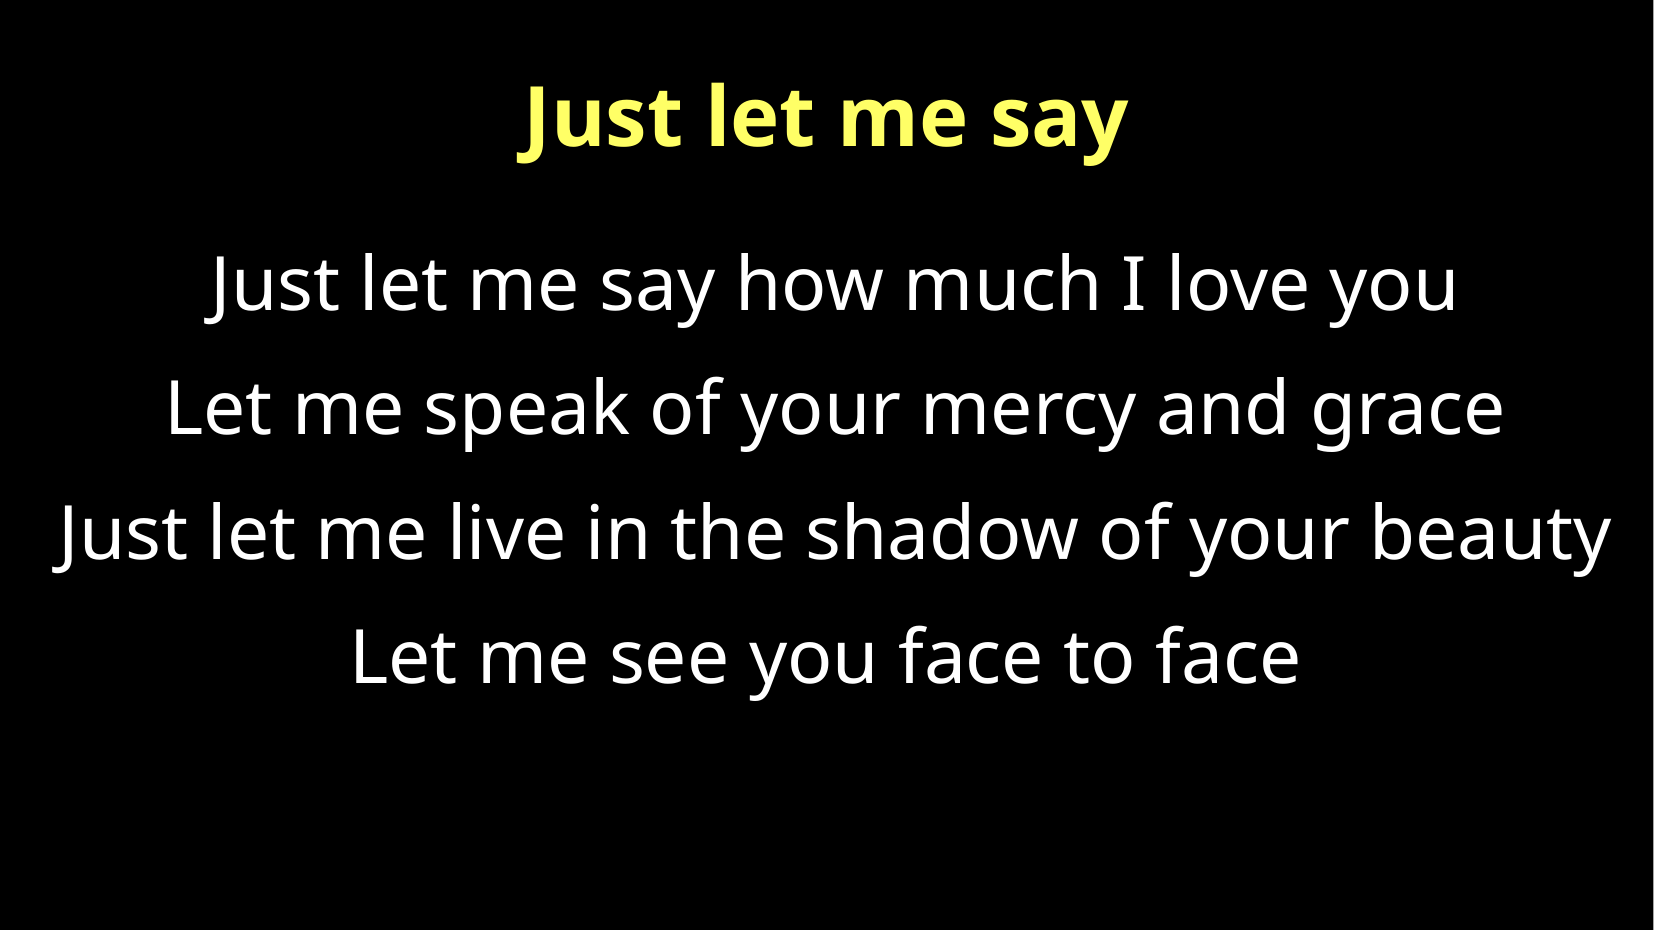

# Just let me say
Just let me say how much I love you
Let me speak of your mercy and grace
Just let me live in the shadow of your beauty
Let me see you face to face